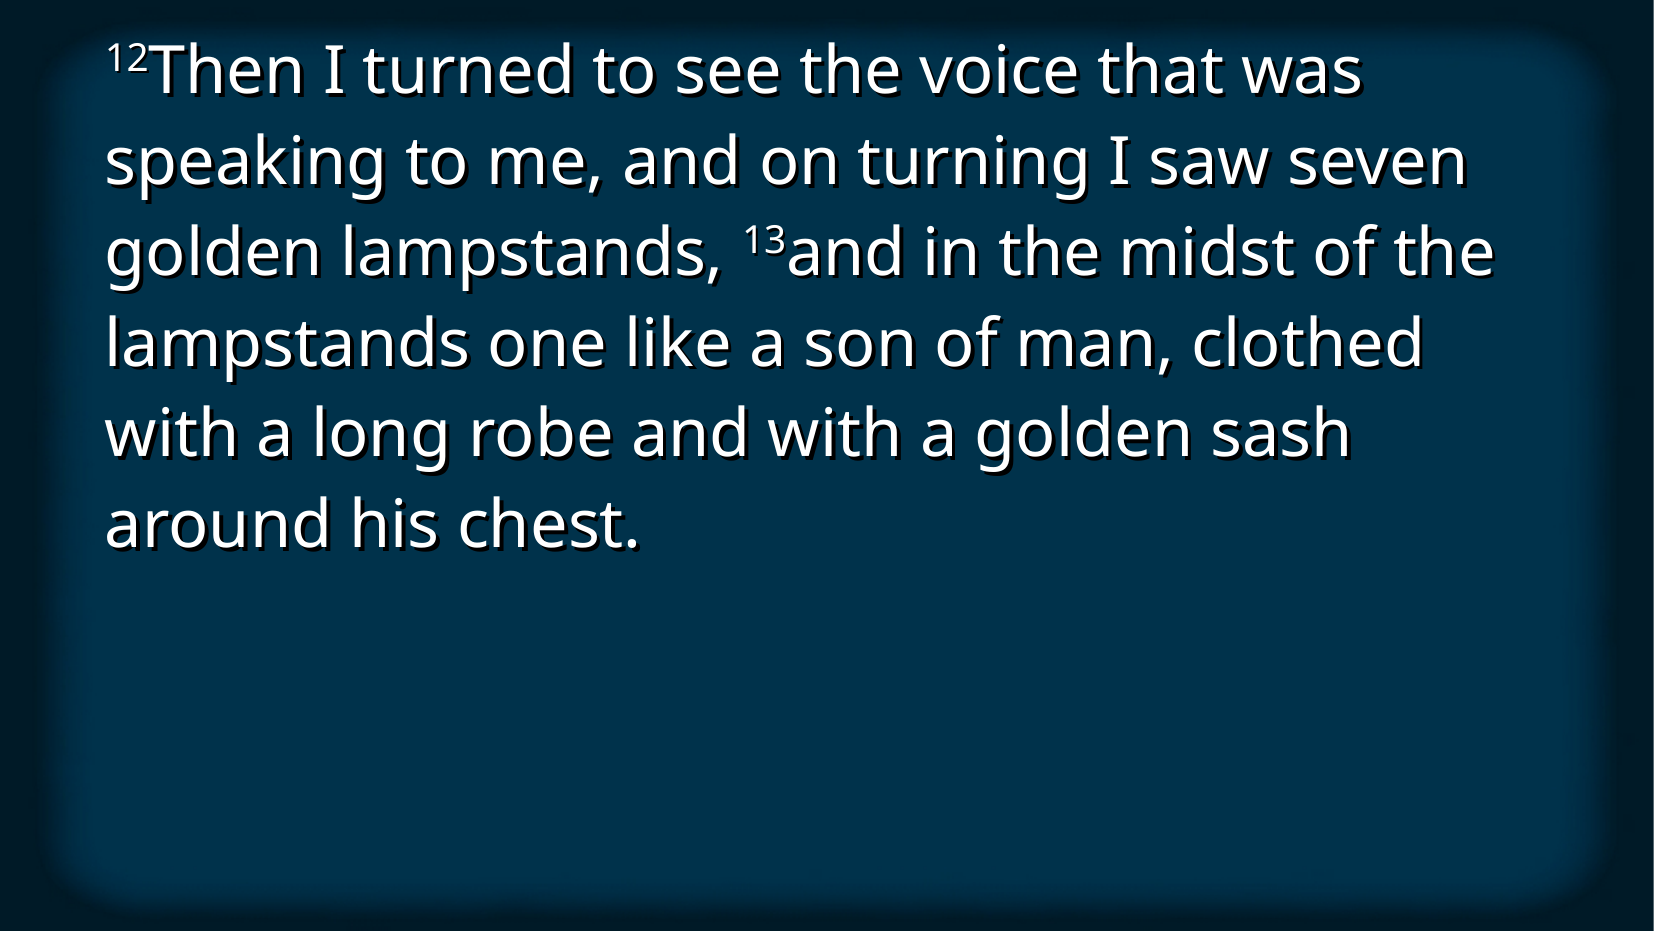

12Then I turned to see the voice that was speaking to me, and on turning I saw seven golden lampstands, 13and in the midst of the lampstands one like a son of man, clothed with a long robe and with a golden sash around his chest.